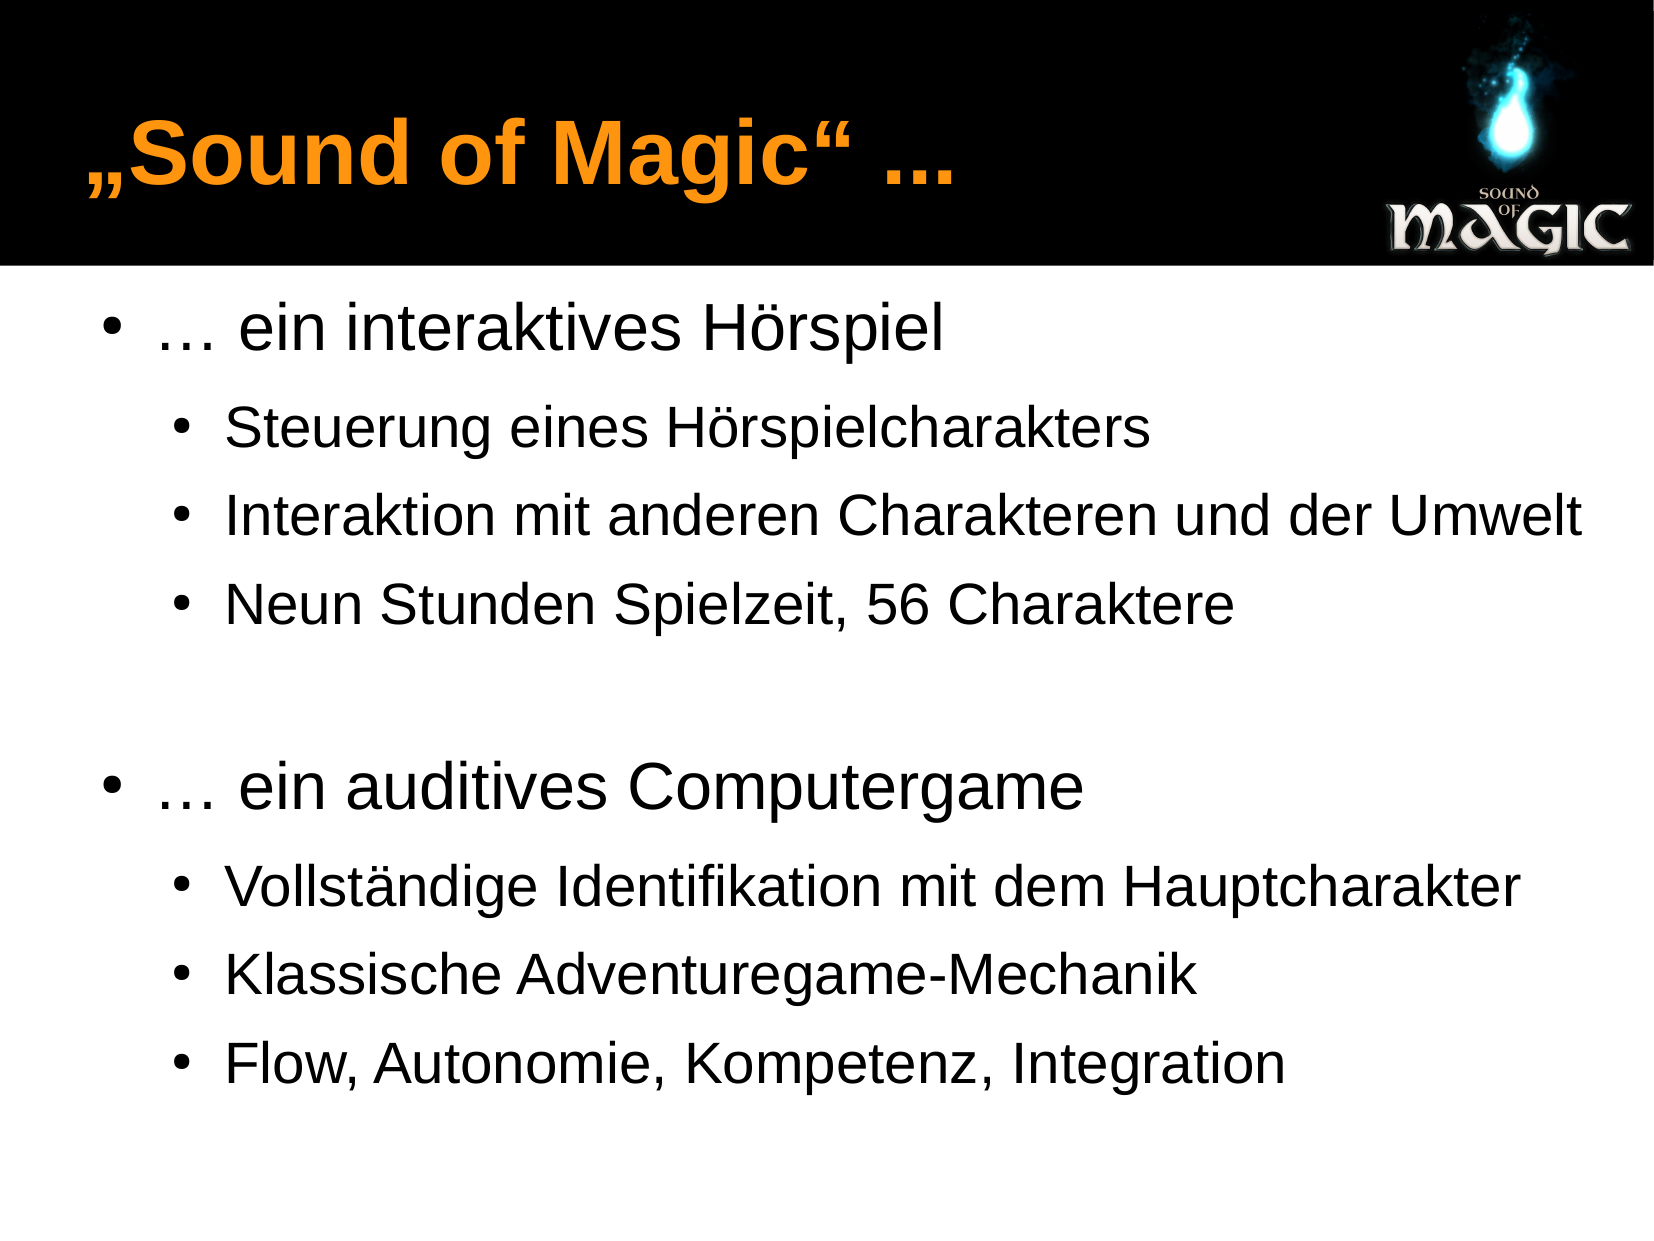

# „Sound of Magic“ ...
… ein interaktives Hörspiel
Steuerung eines Hörspielcharakters
Interaktion mit anderen Charakteren und der Umwelt
Neun Stunden Spielzeit, 56 Charaktere
… ein auditives Computergame
Vollständige Identifikation mit dem Hauptcharakter
Klassische Adventuregame-Mechanik
Flow, Autonomie, Kompetenz, Integration